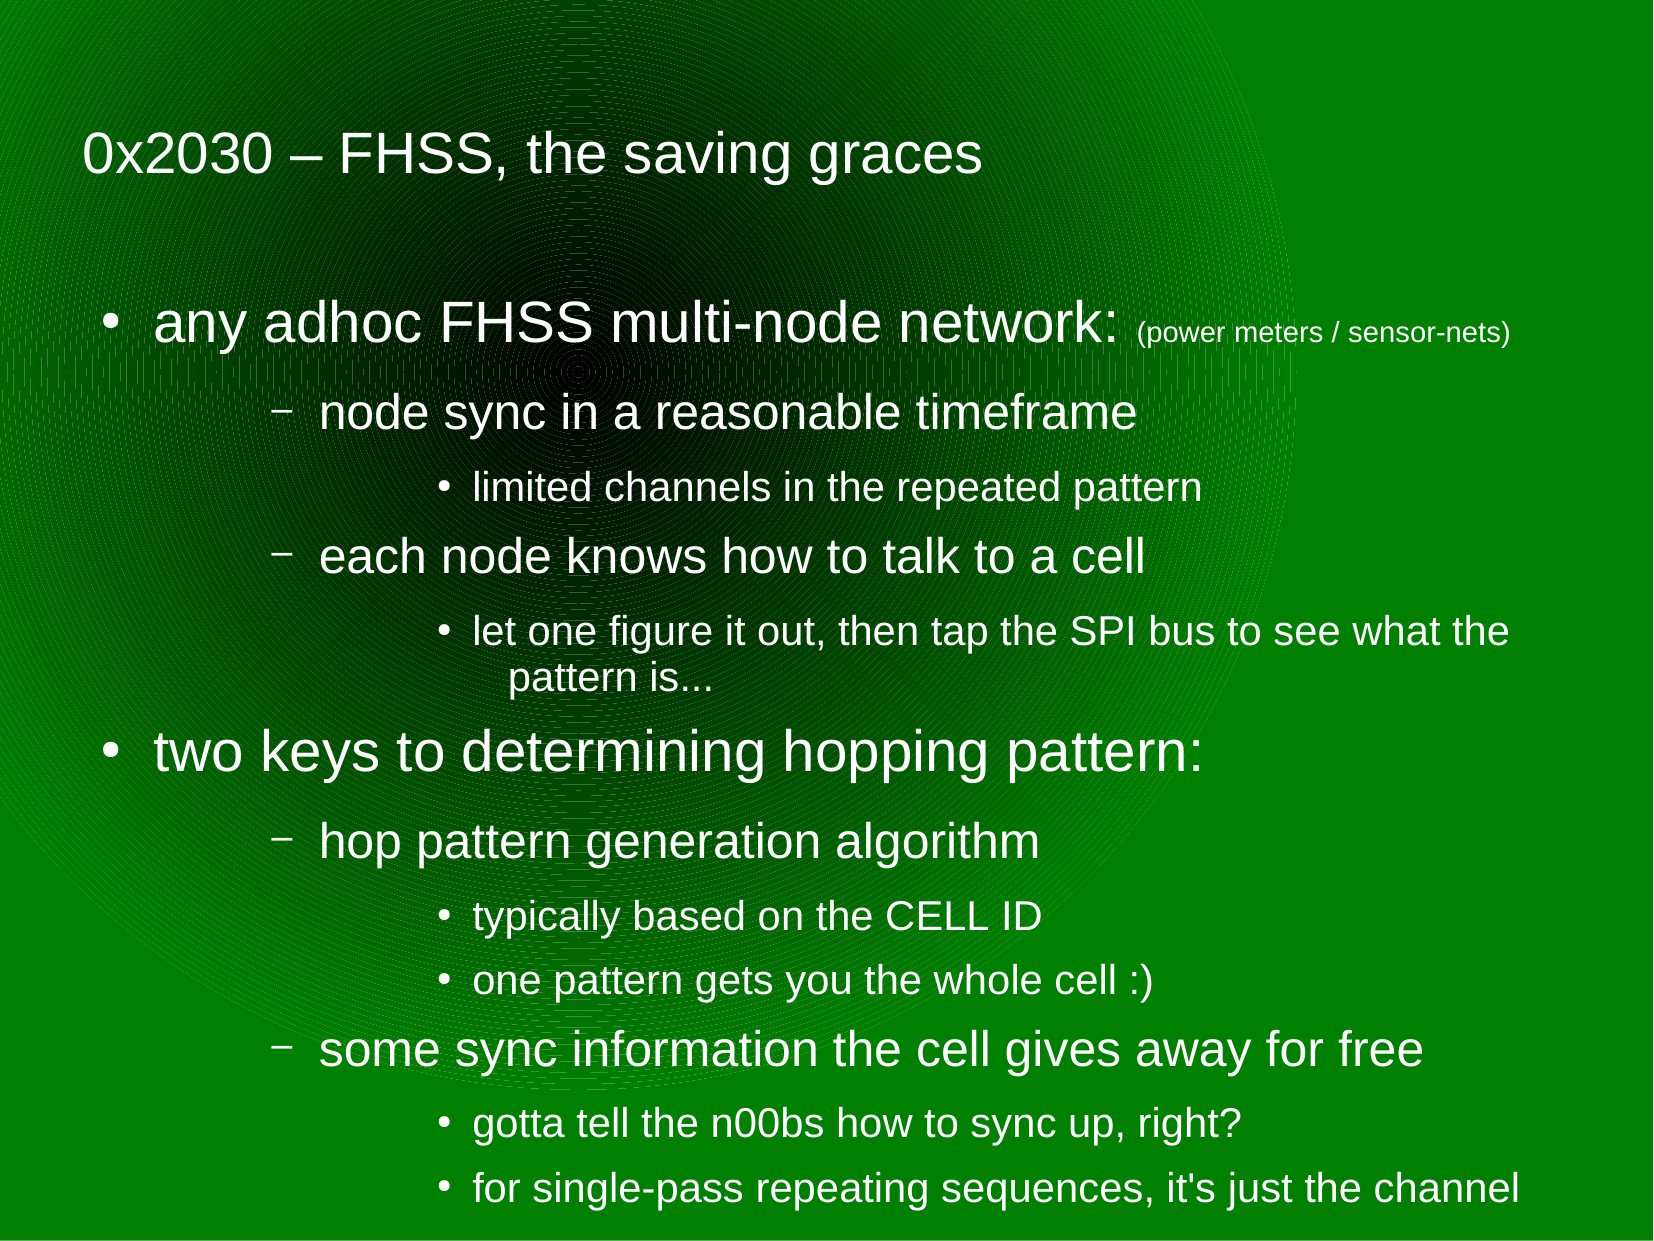

# 0x2030 – FHSS, the saving graces
any adhoc FHSS multi-node network: (power meters / sensor-nets)
node sync in a reasonable timeframe
limited channels in the repeated pattern
each node knows how to talk to a cell
let one figure it out, then tap the SPI bus to see what the pattern is...
two keys to determining hopping pattern:
hop pattern generation algorithm
typically based on the CELL ID
one pattern gets you the whole cell :)
some sync information the cell gives away for free
gotta tell the n00bs how to sync up, right?
for single-pass repeating sequences, it's just the channel